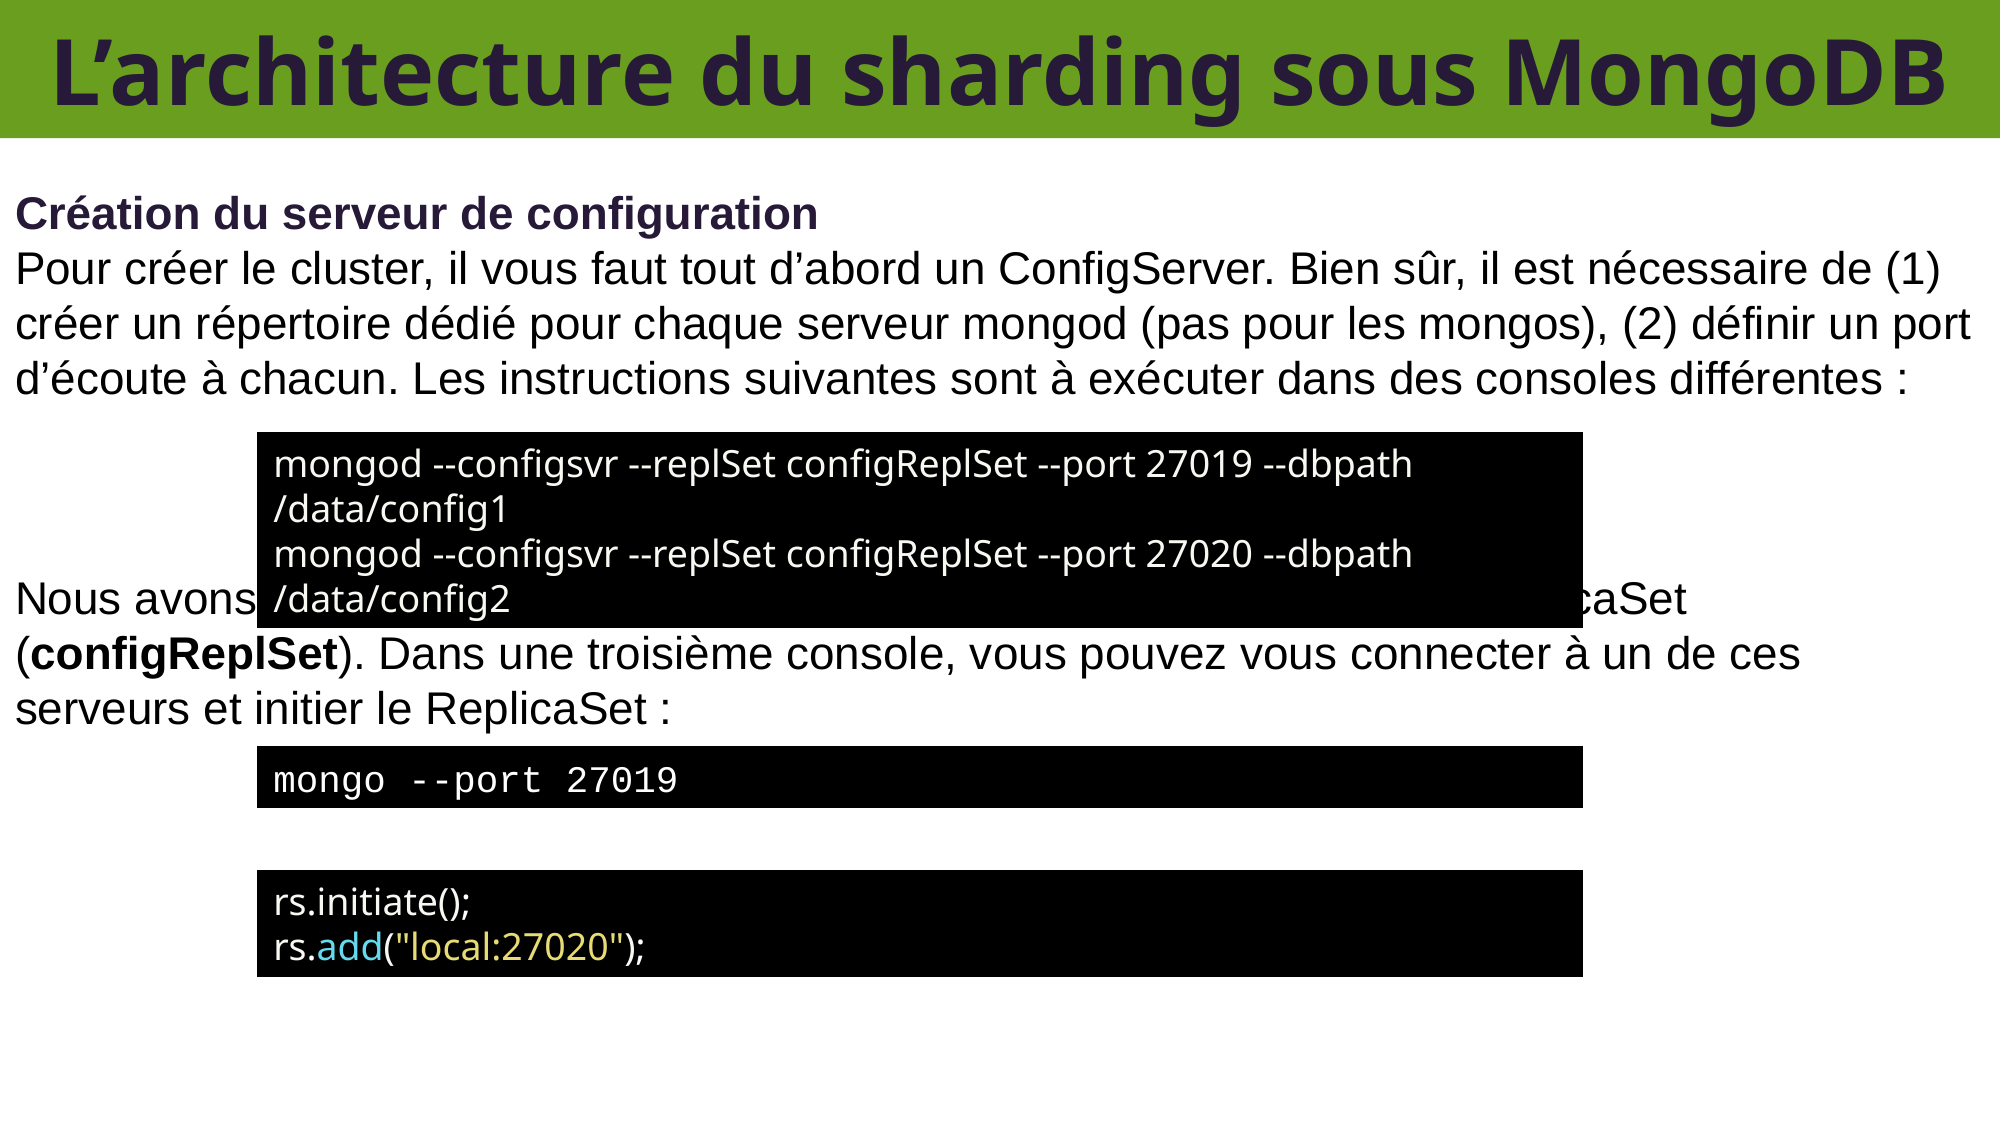

L’architecture du sharding sous MongoDB
Création du serveur de configuration
Pour créer le cluster, il vous faut tout d’abord un ConfigServer. Bien sûr, il est nécessaire de (1) créer un répertoire dédié pour chaque serveur mongod (pas pour les mongos), (2) définir un port d’écoute à chacun. Les instructions suivantes sont à exécuter dans des consoles différentes :
Nous avons donc lancé deux serveurs de configuration (--configsvr) en ReplicaSet (configReplSet). Dans une troisième console, vous pouvez vous connecter à un de ces serveurs et initier le ReplicaSet :
mongod --configsvr --replSet configReplSet --port 27019 --dbpath /data/config1
mongod --configsvr --replSet configReplSet --port 27020 --dbpath /data/config2
mongo --port 27019
rs.initiate();
rs.add("local:27020");